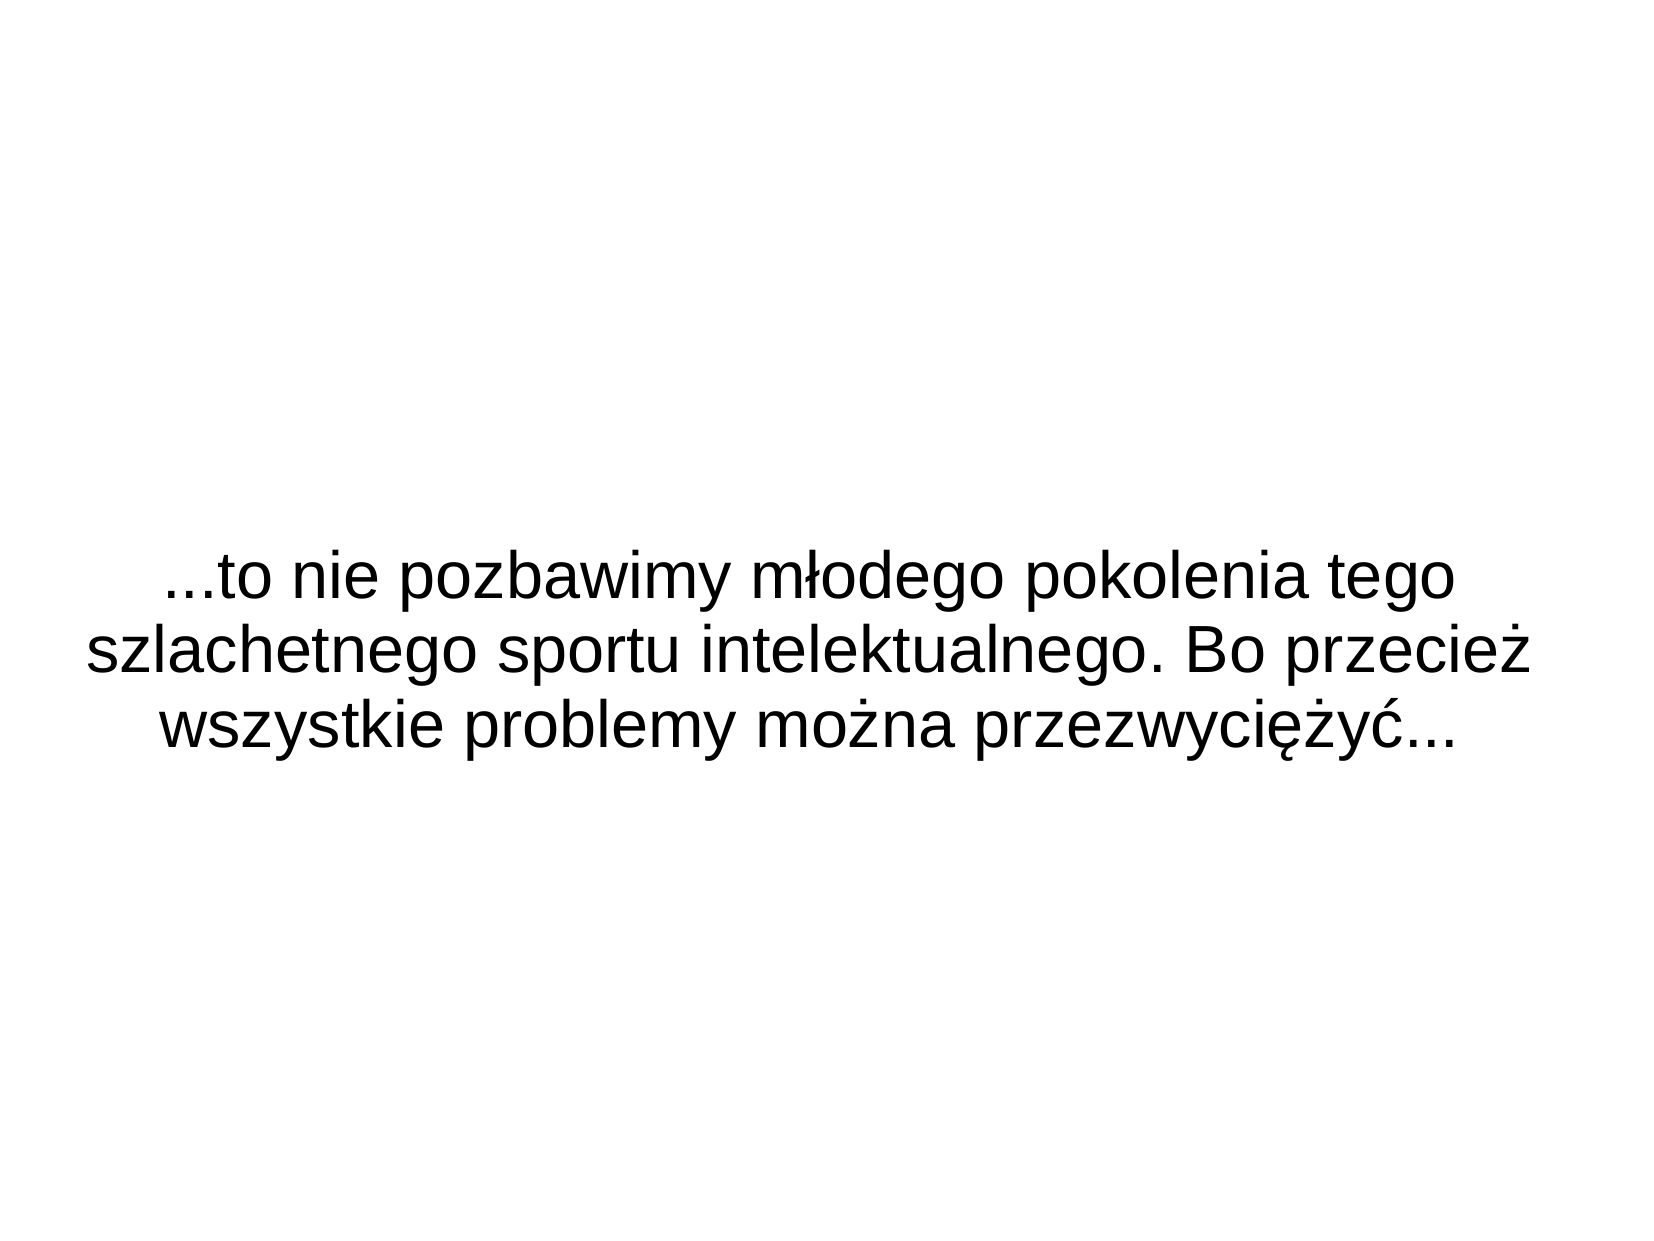

# ...to nie pozbawimy młodego pokolenia tego szlachetnego sportu intelektualnego. Bo przecież wszystkie problemy można przezwyciężyć...